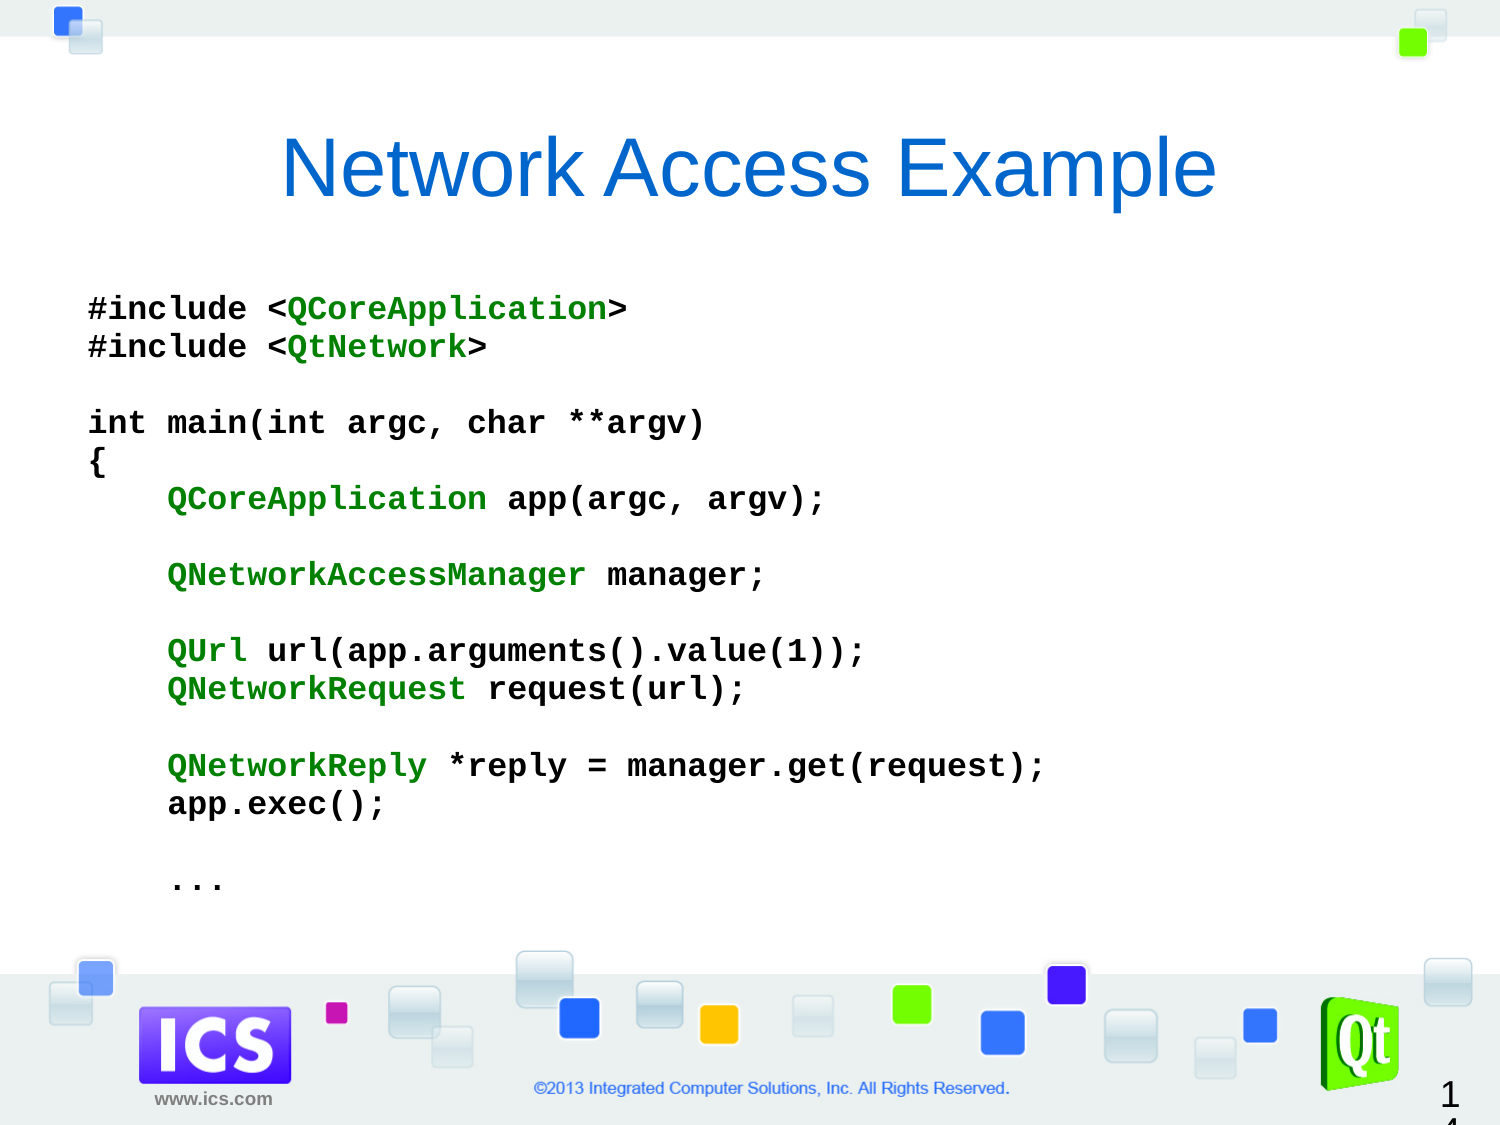

# Network Access Example
#include <QCoreApplication>
#include <QtNetwork>
int main(int argc, char **argv)
{
 QCoreApplication app(argc, argv);
 QNetworkAccessManager manager;
 QUrl url(app.arguments().value(1));
 QNetworkRequest request(url);
 QNetworkReply *reply = manager.get(request);
 app.exec();
 ...